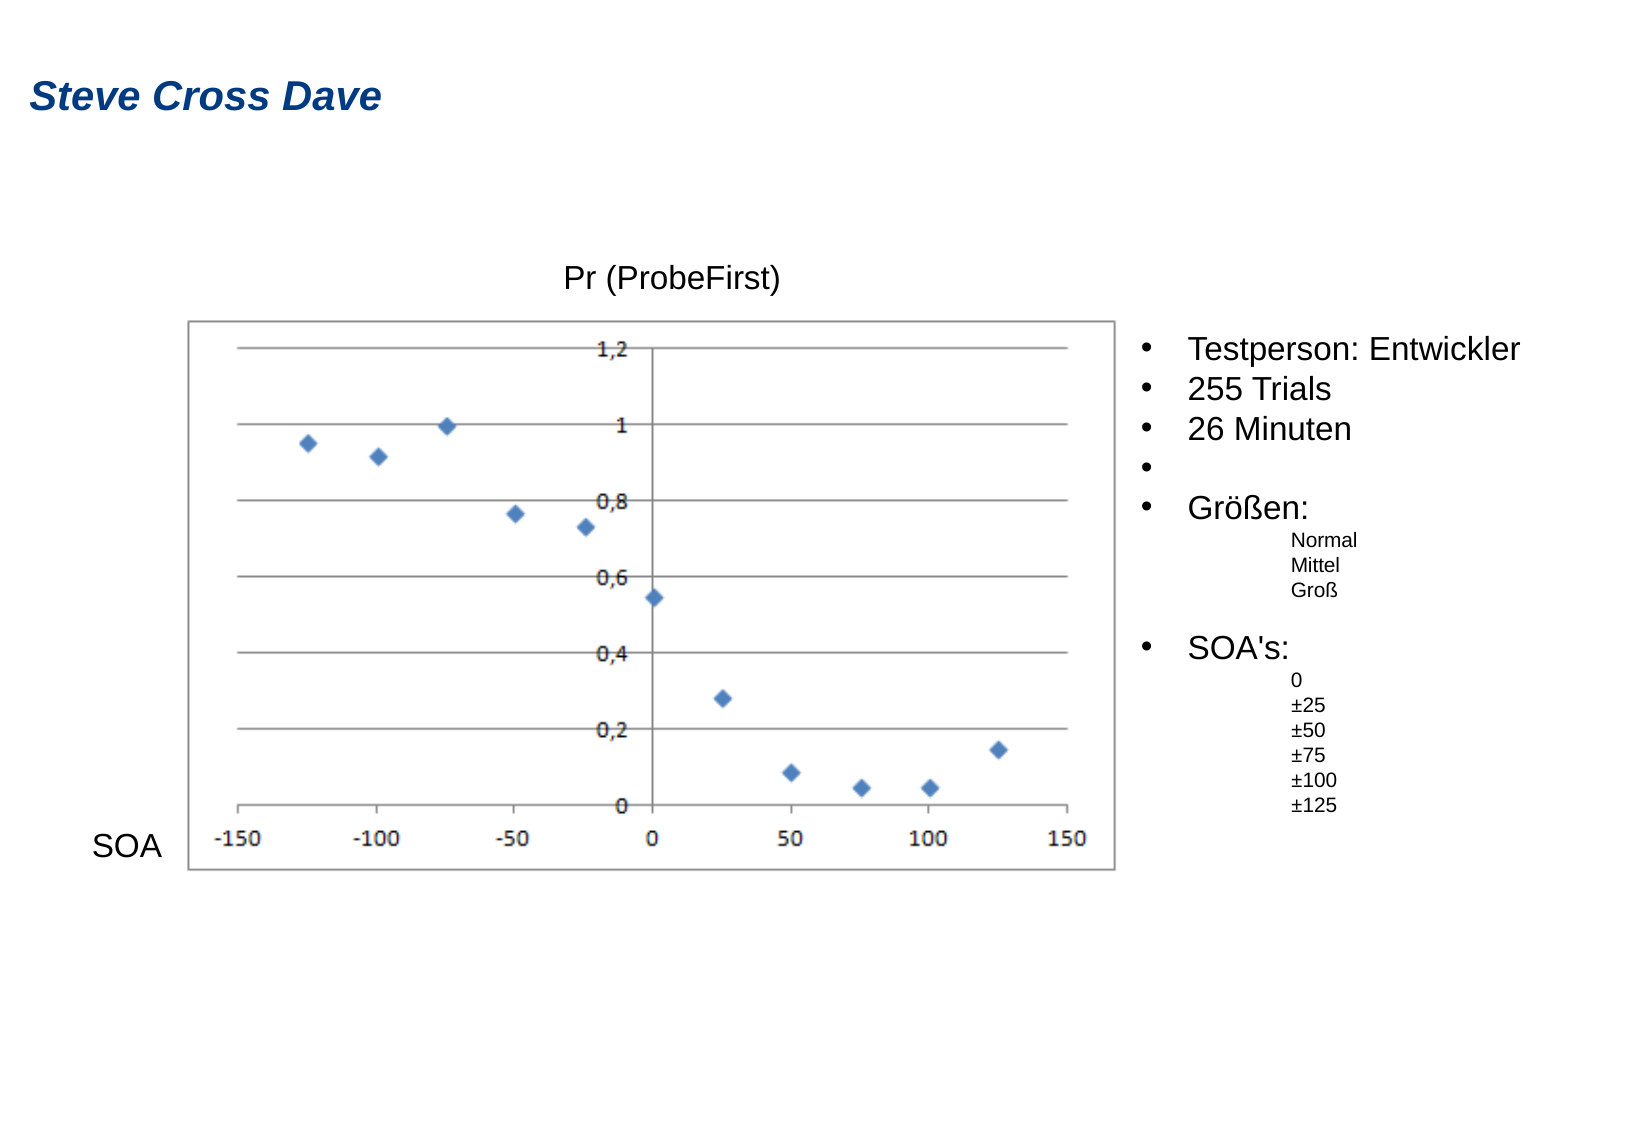

# Steve Cross Dave
Pr (ProbeFirst)
Testperson: Entwickler
255 Trials
26 Minuten
Größen:
Normal
Mittel
Groß
SOA's:
0
±25
±50
±75
±100
±125
SOA